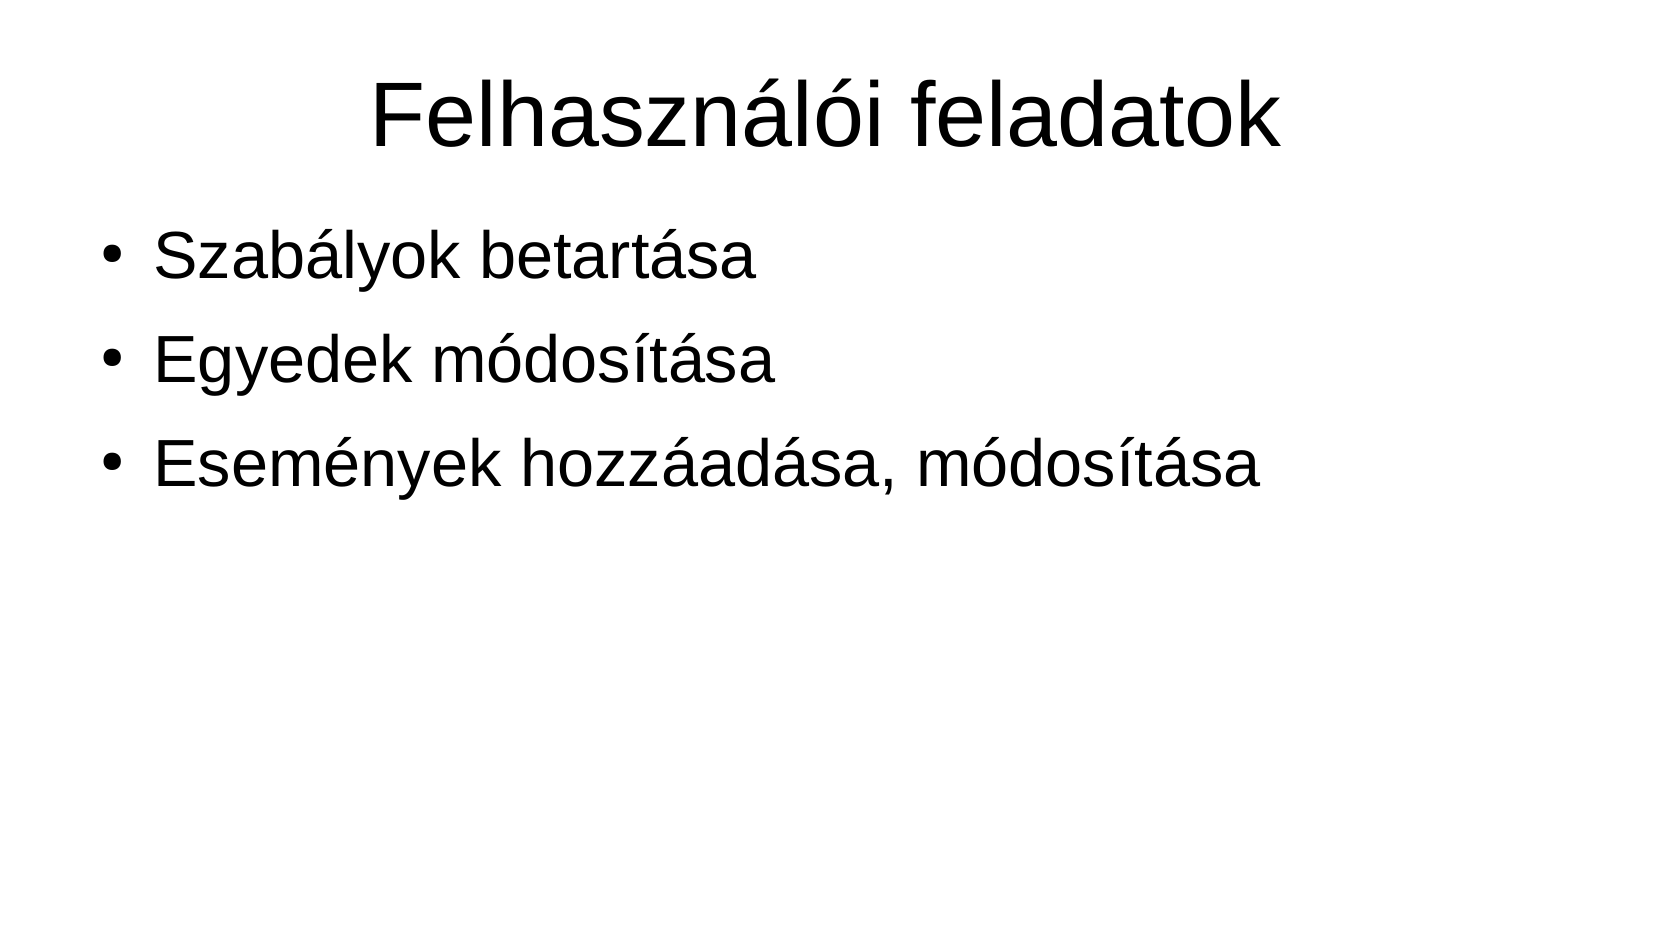

# Felhasználói feladatok
Szabályok betartása
Egyedek módosítása
Események hozzáadása, módosítása